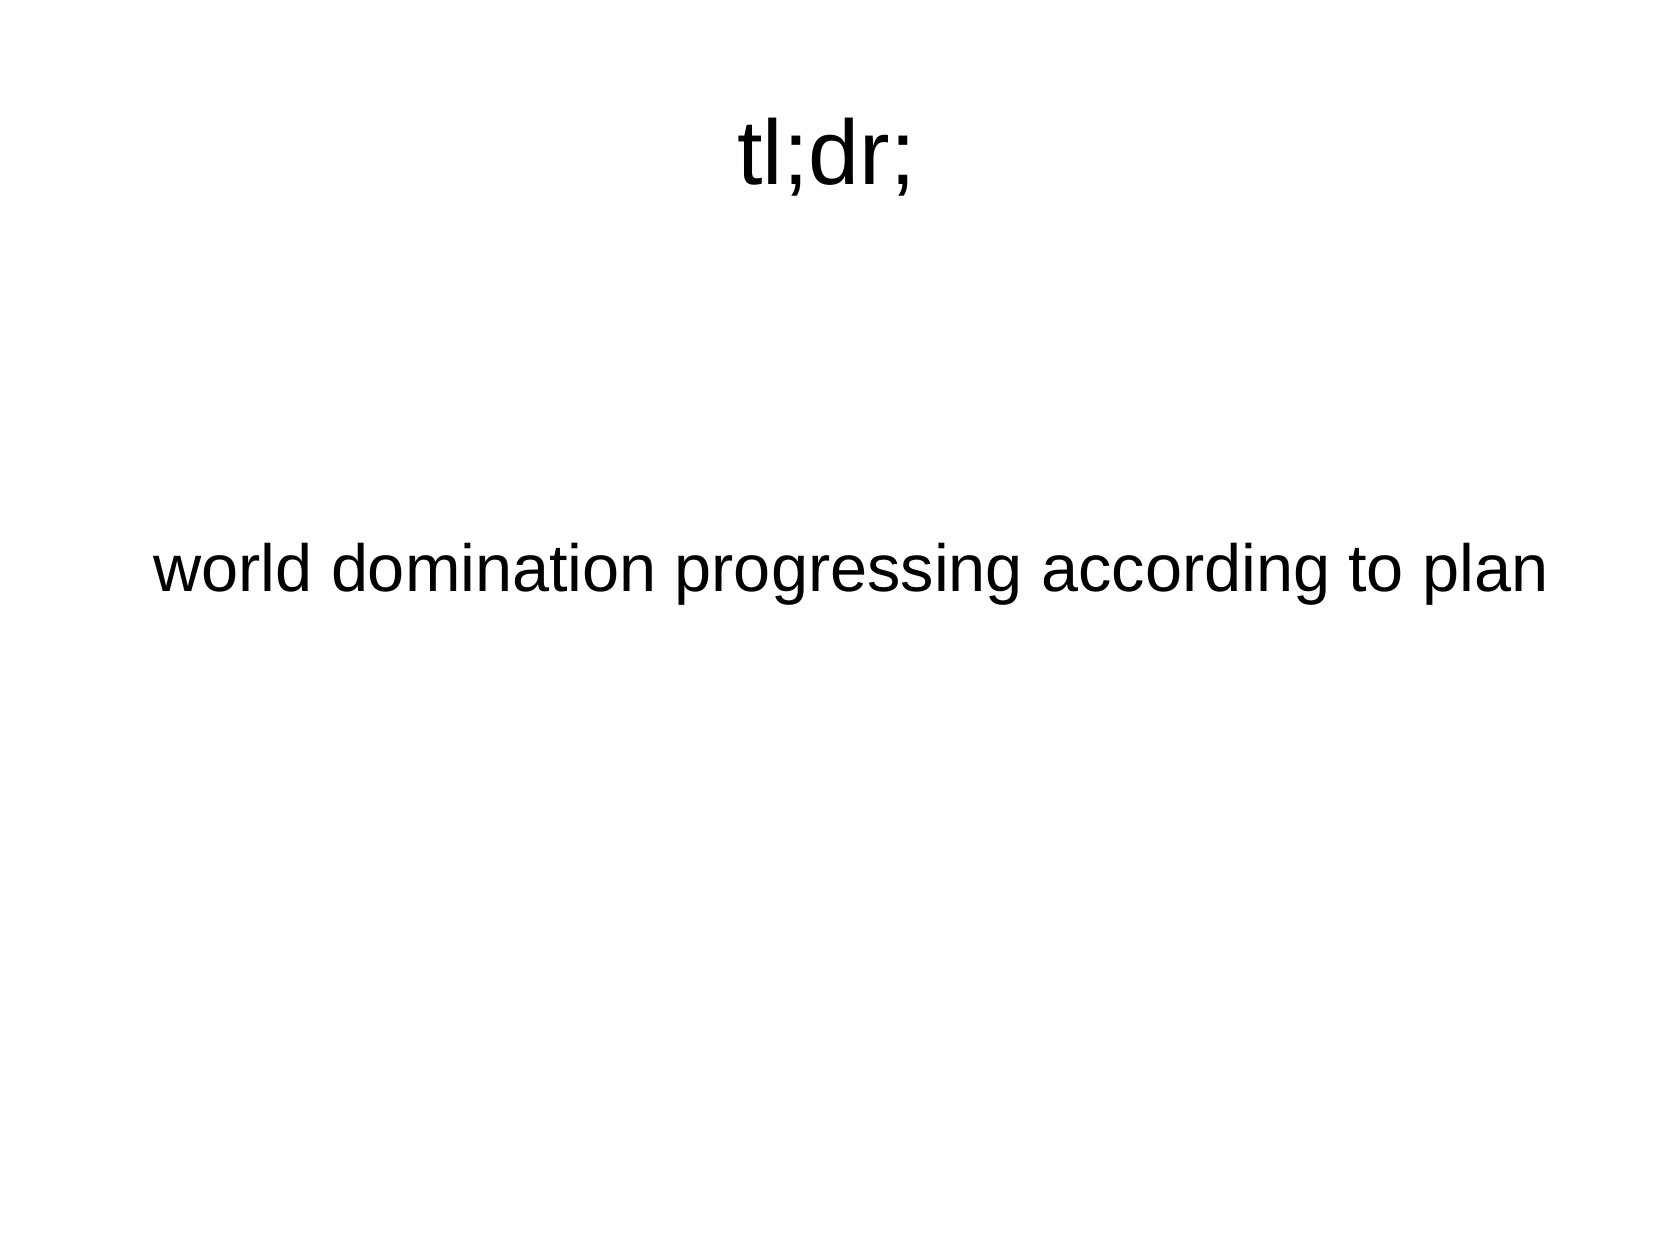

# tl;dr;
world domination progressing according to plan